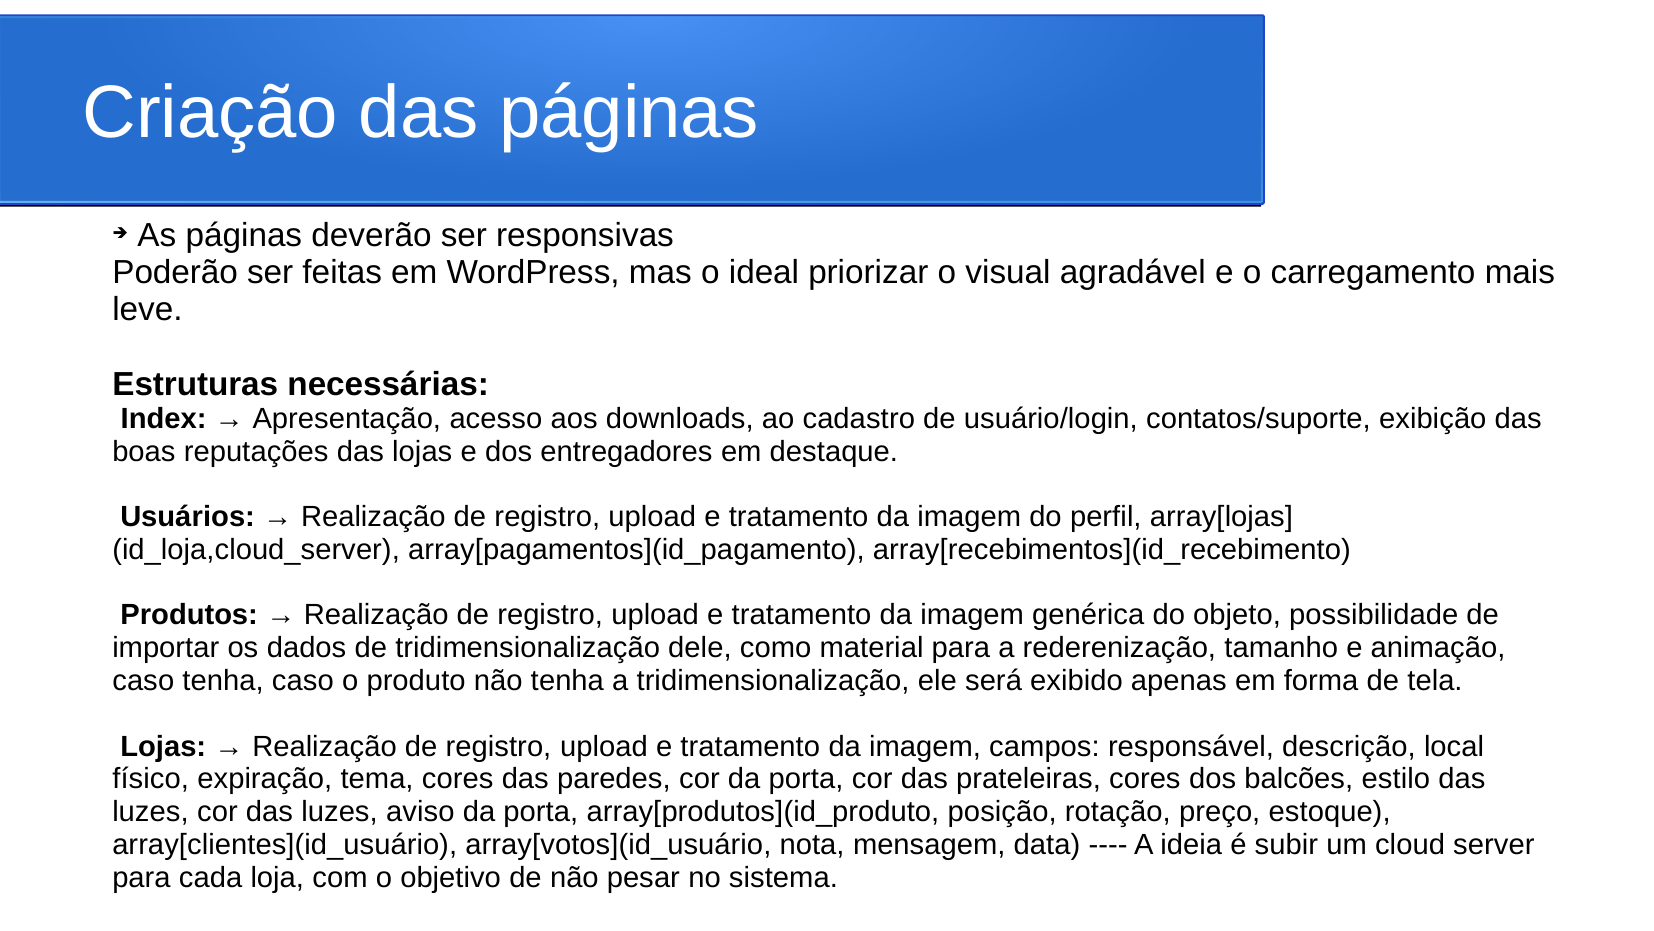

# Criação das páginas
 As páginas deverão ser responsivas
Poderão ser feitas em WordPress, mas o ideal priorizar o visual agradável e o carregamento mais leve.
Estruturas necessárias:
Index: → Apresentação, acesso aos downloads, ao cadastro de usuário/login, contatos/suporte, exibição das boas reputações das lojas e dos entregadores em destaque.
 Usuários: → Realização de registro, upload e tratamento da imagem do perfil, array[lojas](id_loja,cloud_server), array[pagamentos](id_pagamento), array[recebimentos](id_recebimento)
 Produtos: → Realização de registro, upload e tratamento da imagem genérica do objeto, possibilidade de importar os dados de tridimensionalização dele, como material para a rederenização, tamanho e animação, caso tenha, caso o produto não tenha a tridimensionalização, ele será exibido apenas em forma de tela.
 Lojas: → Realização de registro, upload e tratamento da imagem, campos: responsável, descrição, local físico, expiração, tema, cores das paredes, cor da porta, cor das prateleiras, cores dos balcões, estilo das luzes, cor das luzes, aviso da porta, array[produtos](id_produto, posição, rotação, preço, estoque), array[clientes](id_usuário), array[votos](id_usuário, nota, mensagem, data) ---- A ideia é subir um cloud server para cada loja, com o objetivo de não pesar no sistema.